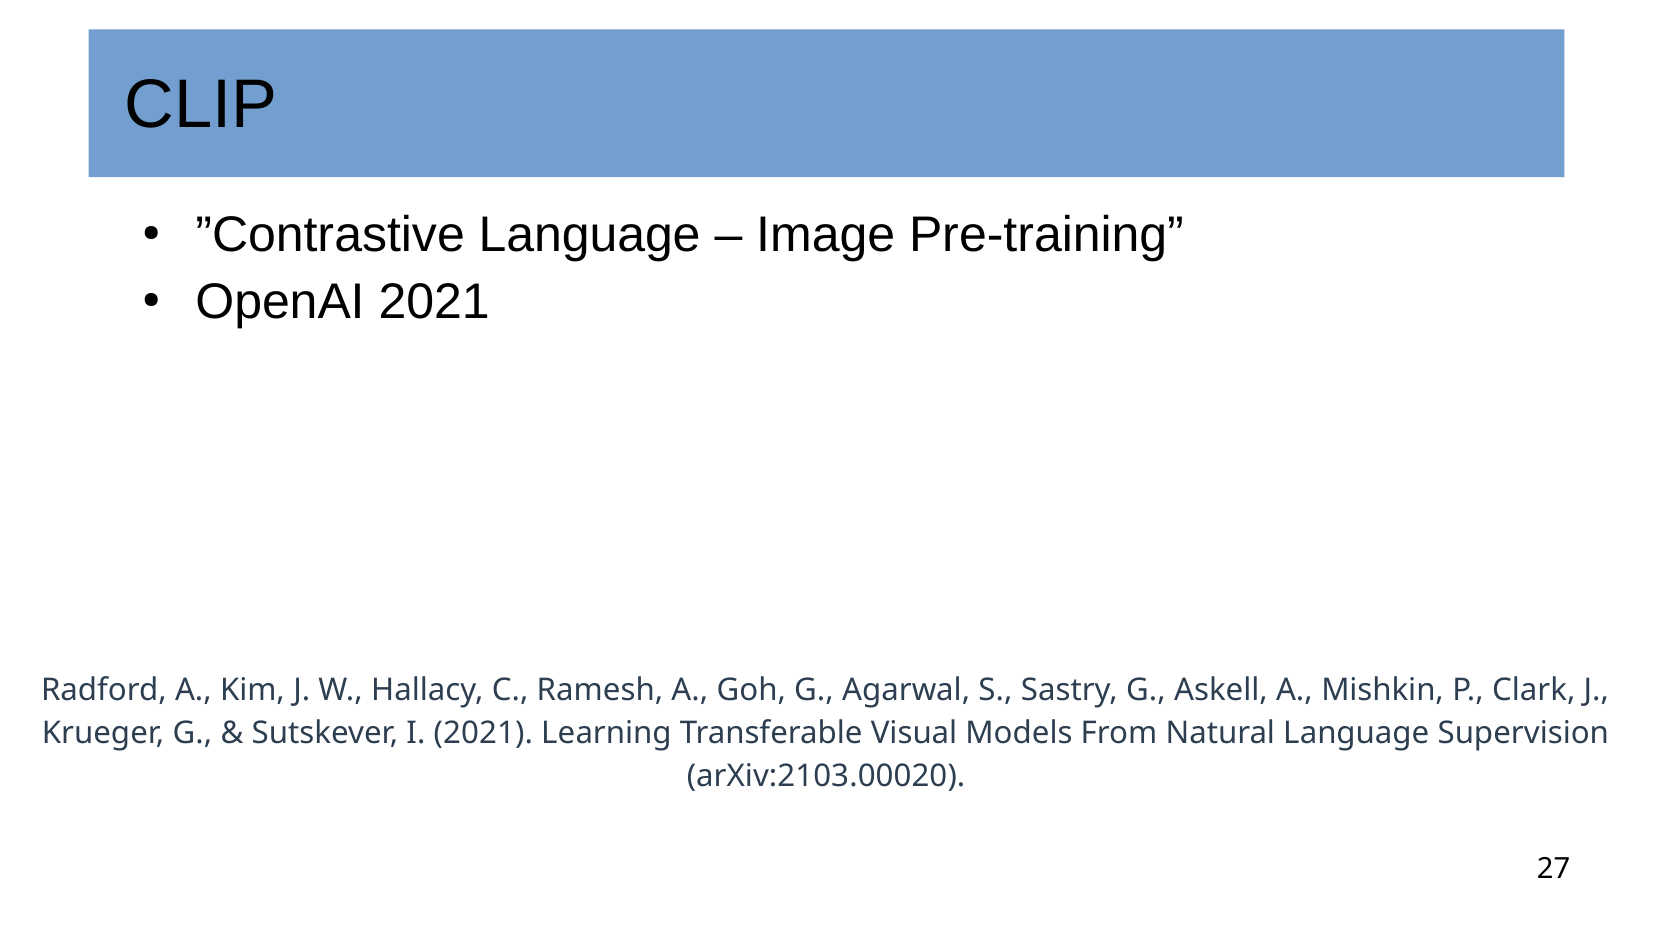

# CLIP
”Contrastive Language – Image Pre-training”
OpenAI 2021
Radford, A., Kim, J. W., Hallacy, C., Ramesh, A., Goh, G., Agarwal, S., Sastry, G., Askell, A., Mishkin, P., Clark, J., Krueger, G., & Sutskever, I. (2021). Learning Transferable Visual Models From Natural Language Supervision (arXiv:2103.00020).
27